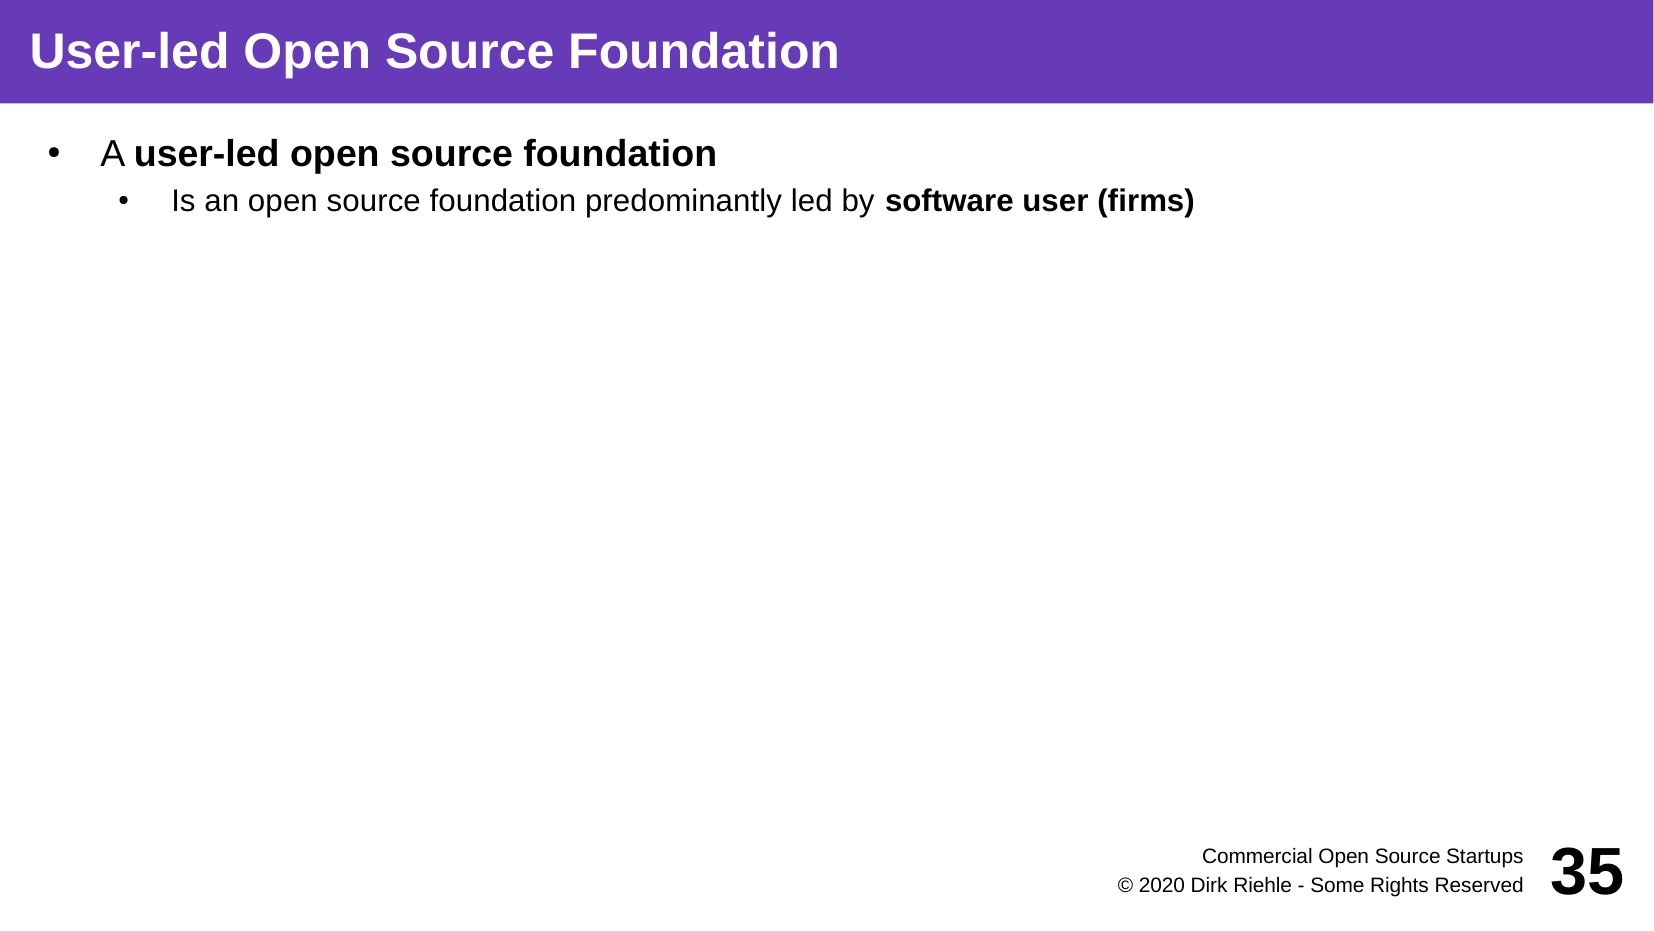

# User-led Open Source Foundation
A user-led open source foundation
Is an open source foundation predominantly led by software user (firms)
Commercial Open Source Startups
35
© 2020 Dirk Riehle - Some Rights Reserved